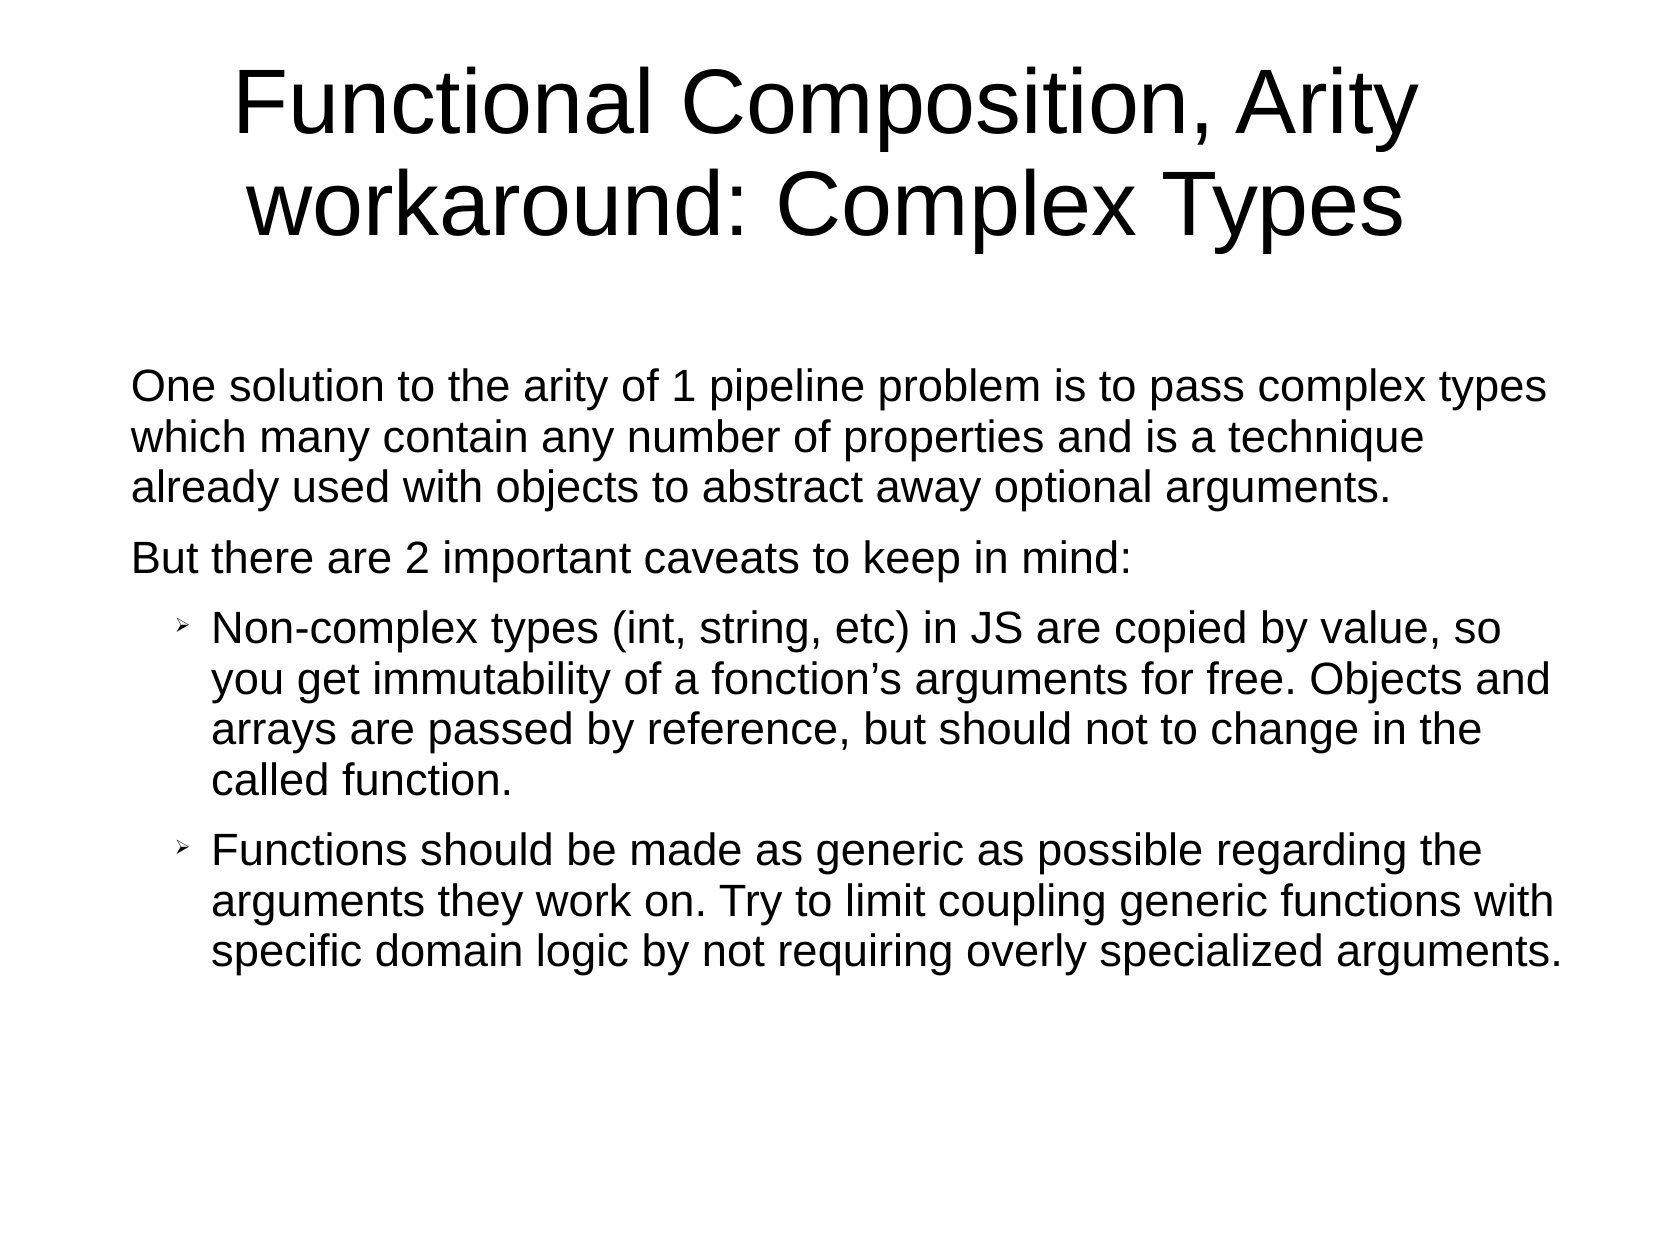

# Functional Composition, Arity workaround: Complex Types
One solution to the arity of 1 pipeline problem is to pass complex types which many contain any number of properties and is a technique already used with objects to abstract away optional arguments.
But there are 2 important caveats to keep in mind:
Non-complex types (int, string, etc) in JS are copied by value, so you get immutability of a fonction’s arguments for free. Objects and arrays are passed by reference, but should not to change in the called function.
Functions should be made as generic as possible regarding the arguments they work on. Try to limit coupling generic functions with specific domain logic by not requiring overly specialized arguments.